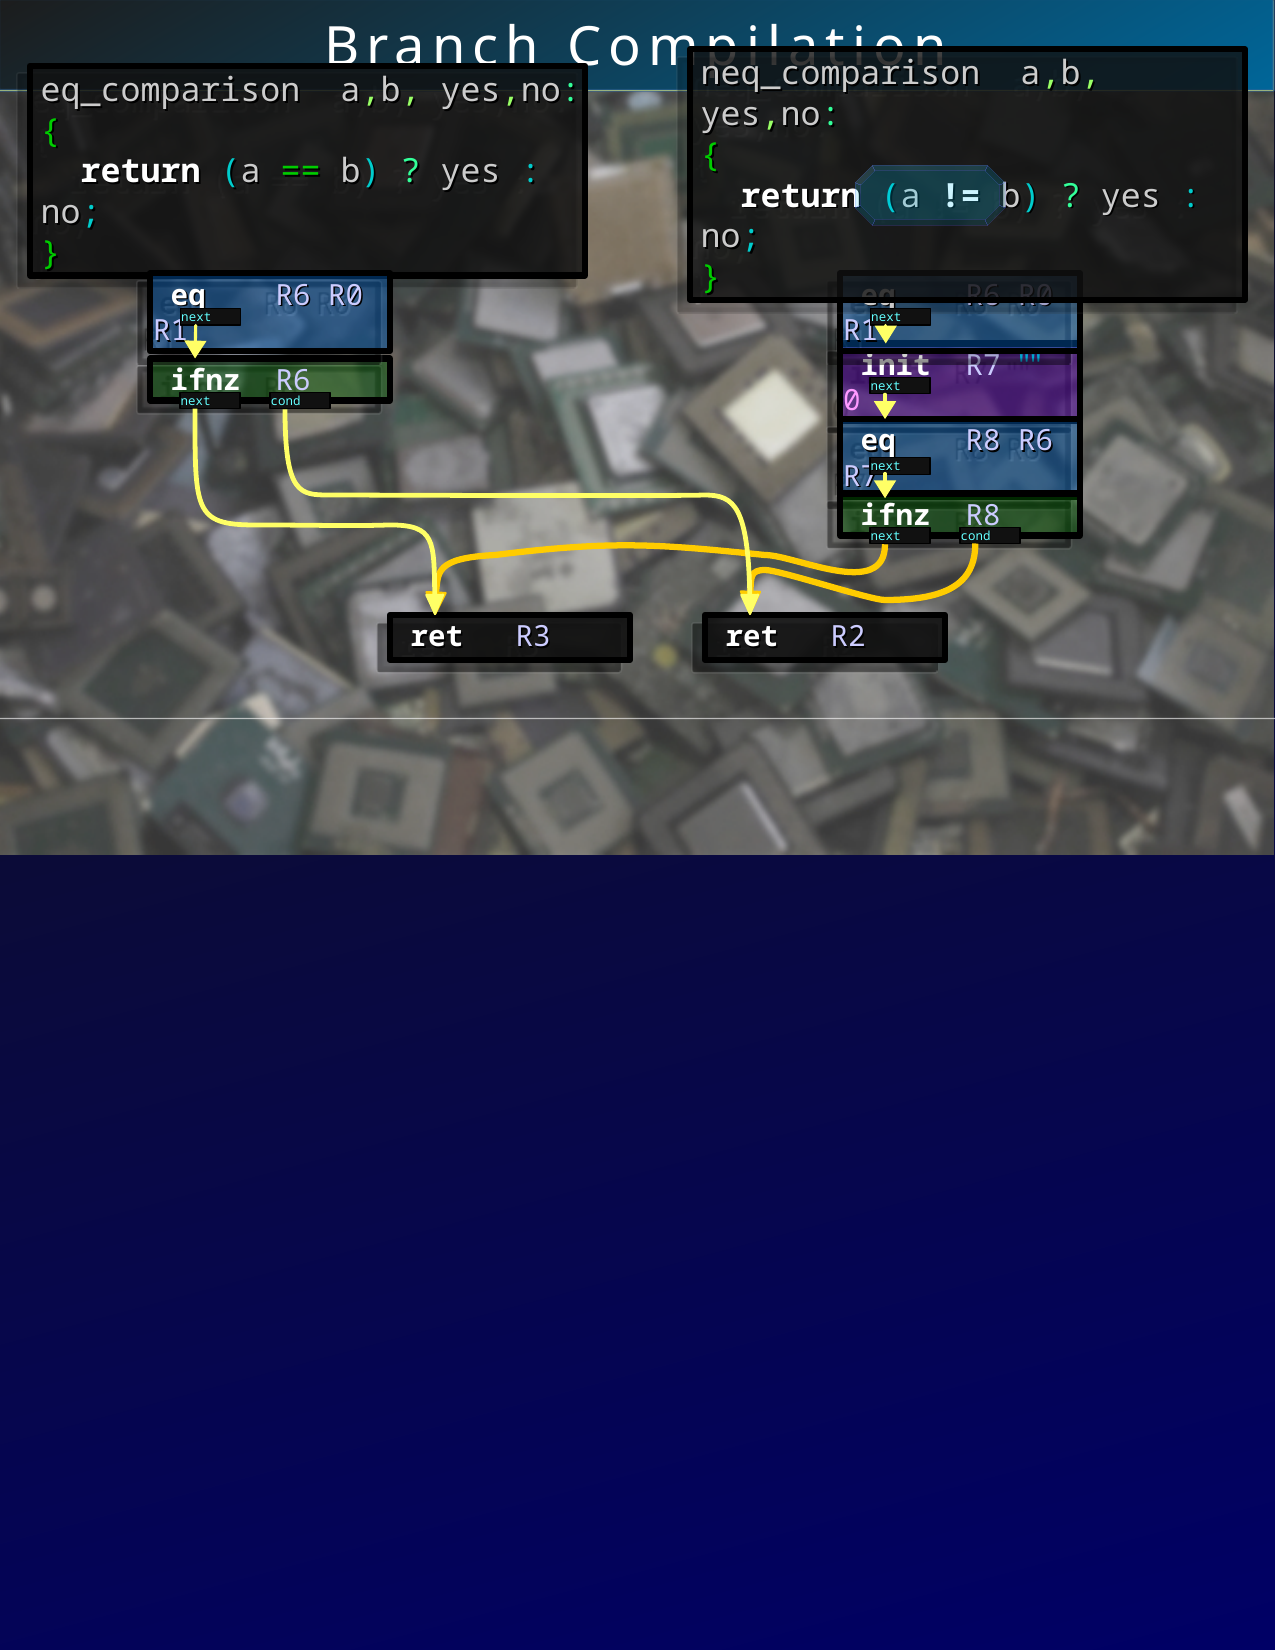

Branch Compilation
neq_comparison a,b, yes,no:
{
 return (a != b) ? yes : no;
}
eq_comparison a,b, yes,no:
{
 return (a == b) ? yes : no;
}
 eq R6 R0 R1
 eq R6 R0 R1
next
next
 init R7 "" 0
 ifnz R6
next
next
cond
 eq R8 R6 R7
next
 ifnz R8
next
cond
 ret R3
 ret R2